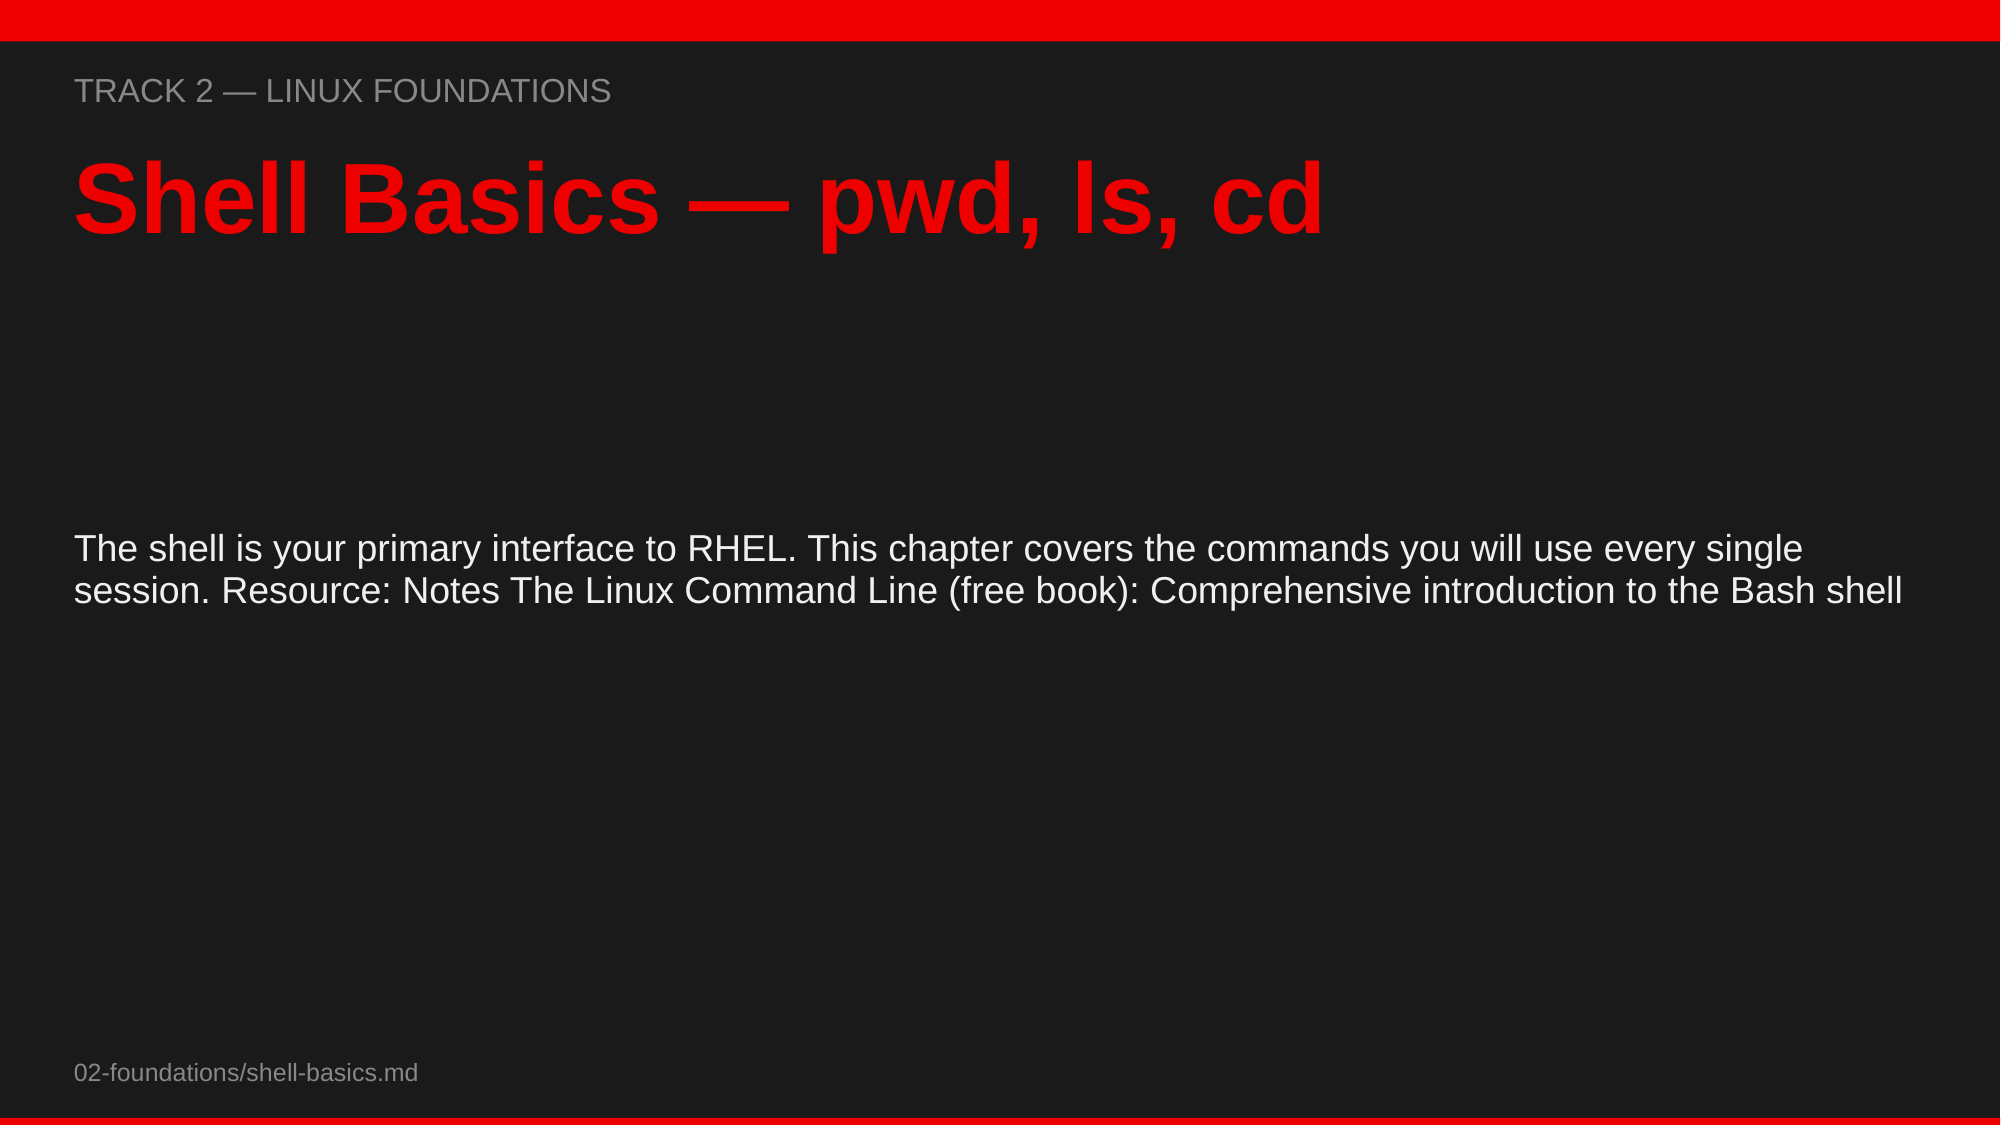

TRACK 2 — LINUX FOUNDATIONS
Shell Basics — pwd, ls, cd
The shell is your primary interface to RHEL. This chapter covers the commands you will use every single session. Resource: Notes The Linux Command Line (free book): Comprehensive introduction to the Bash shell
02-foundations/shell-basics.md